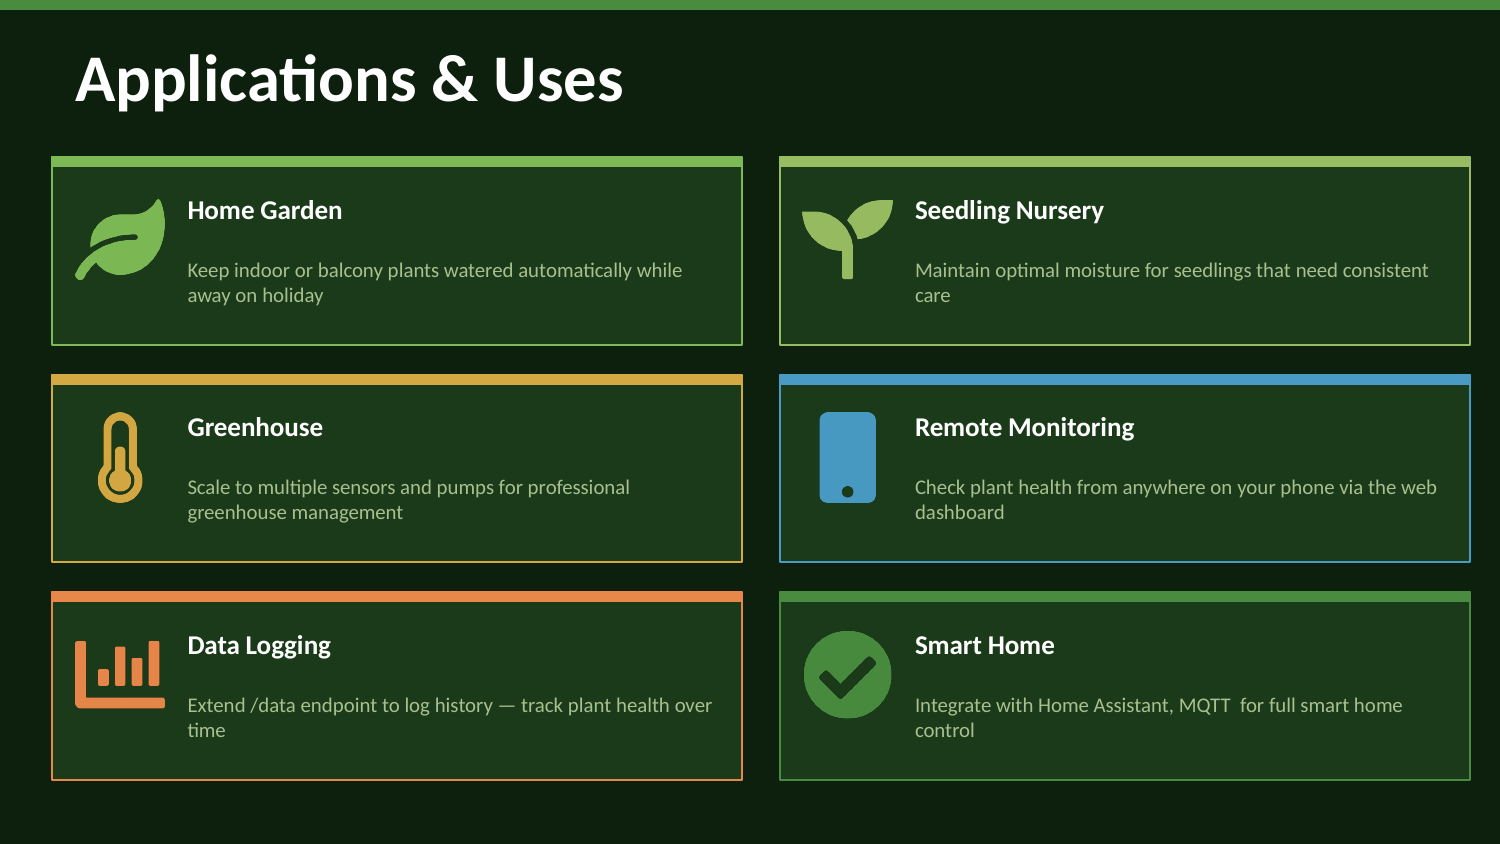

Applications & Uses
Home Garden
Seedling Nursery
Keep indoor or balcony plants watered automatically while away on holiday
Maintain optimal moisture for seedlings that need consistent care
Greenhouse
Remote Monitoring
Scale to multiple sensors and pumps for professional greenhouse management
Check plant health from anywhere on your phone via the web dashboard
Data Logging
Smart Home
Extend /data endpoint to log history — track plant health over time
Integrate with Home Assistant, MQTT for full smart home control